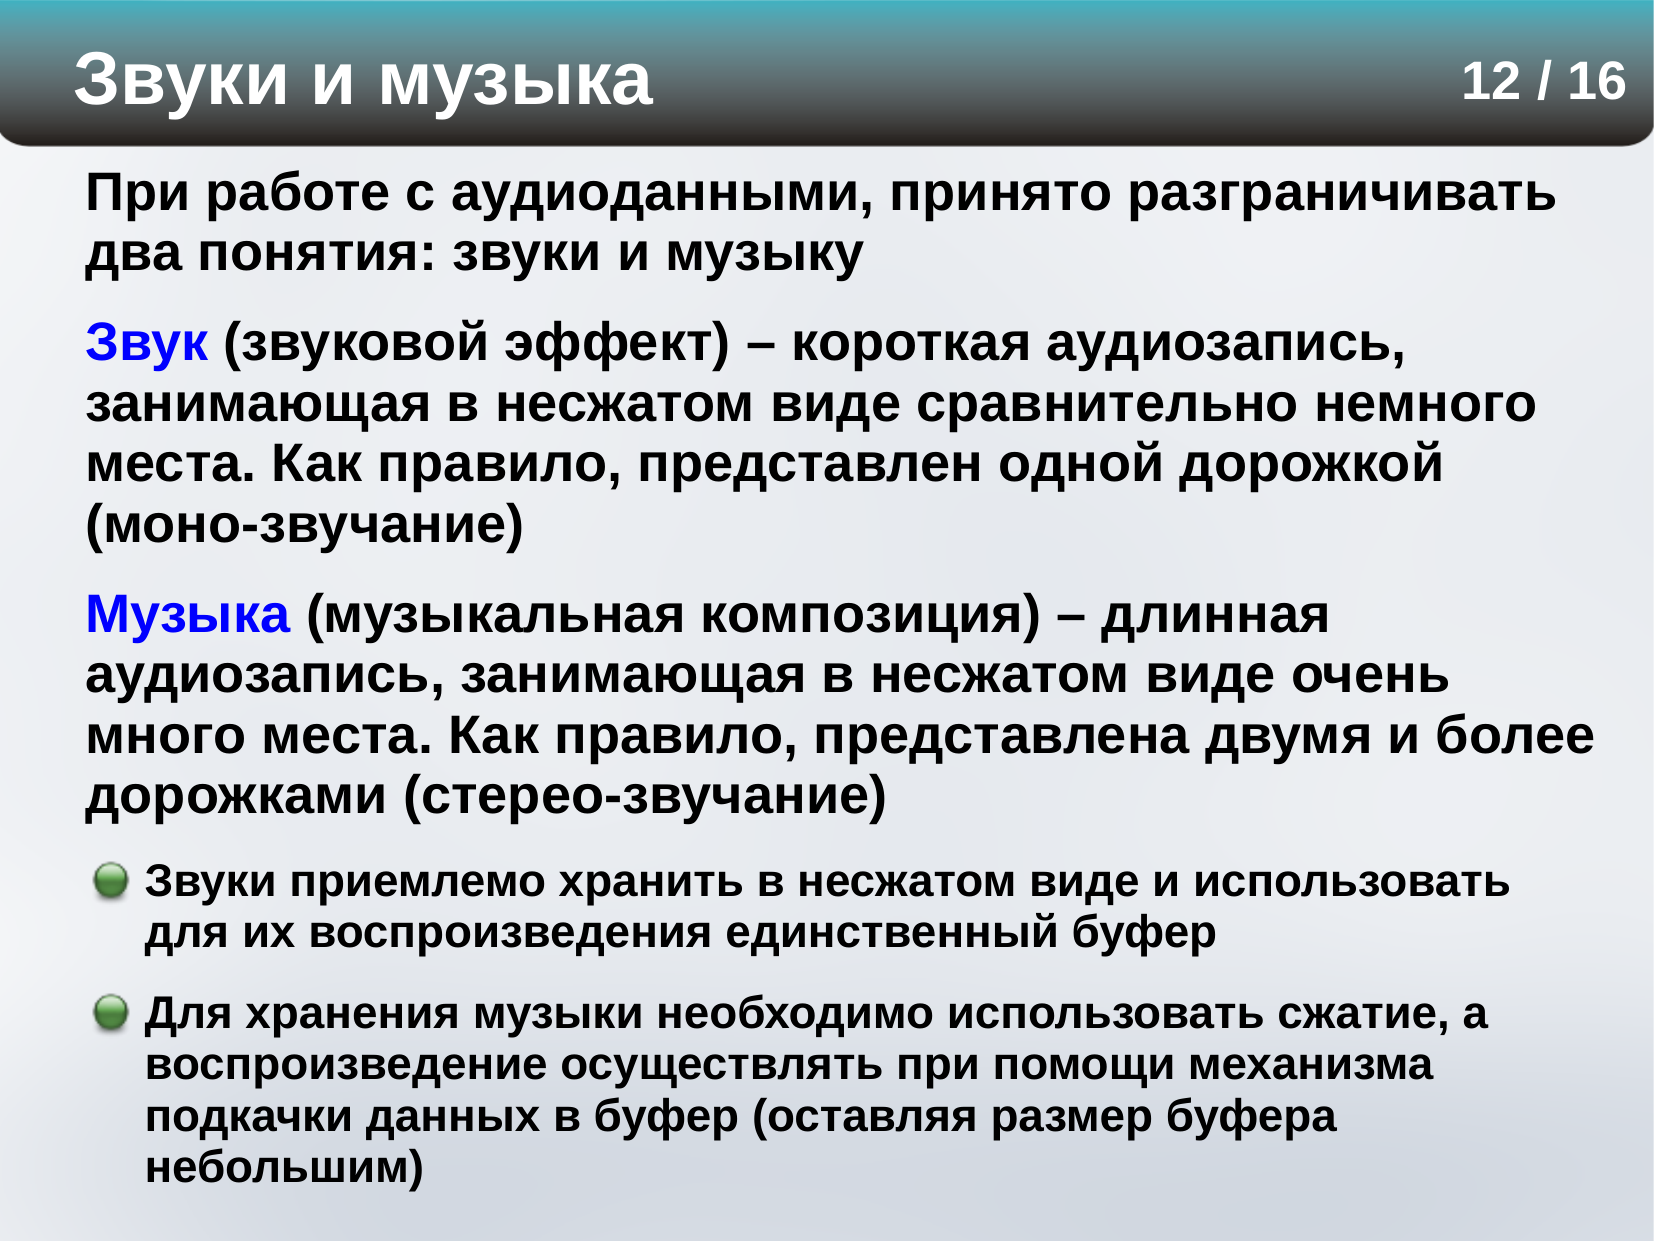

Звуки и музыка
При работе с аудиоданными, принято разграничивать два понятия: звуки и музыку
Звук (звуковой эффект) – короткая аудиозапись, занимающая в несжатом виде сравнительно немного места. Как правило, представлен одной дорожкой (моно-звучание)
Музыка (музыкальная композиция) – длинная аудиозапись, занимающая в несжатом виде очень много места. Как правило, представлена двумя и более дорожками (стерео-звучание)
Звуки приемлемо хранить в несжатом виде и использовать для их воспроизведения единственный буфер
Для хранения музыки необходимо использовать сжатие, а воспроизведение осуществлять при помощи механизма подкачки данных в буфер (оставляя размер буфера небольшим)